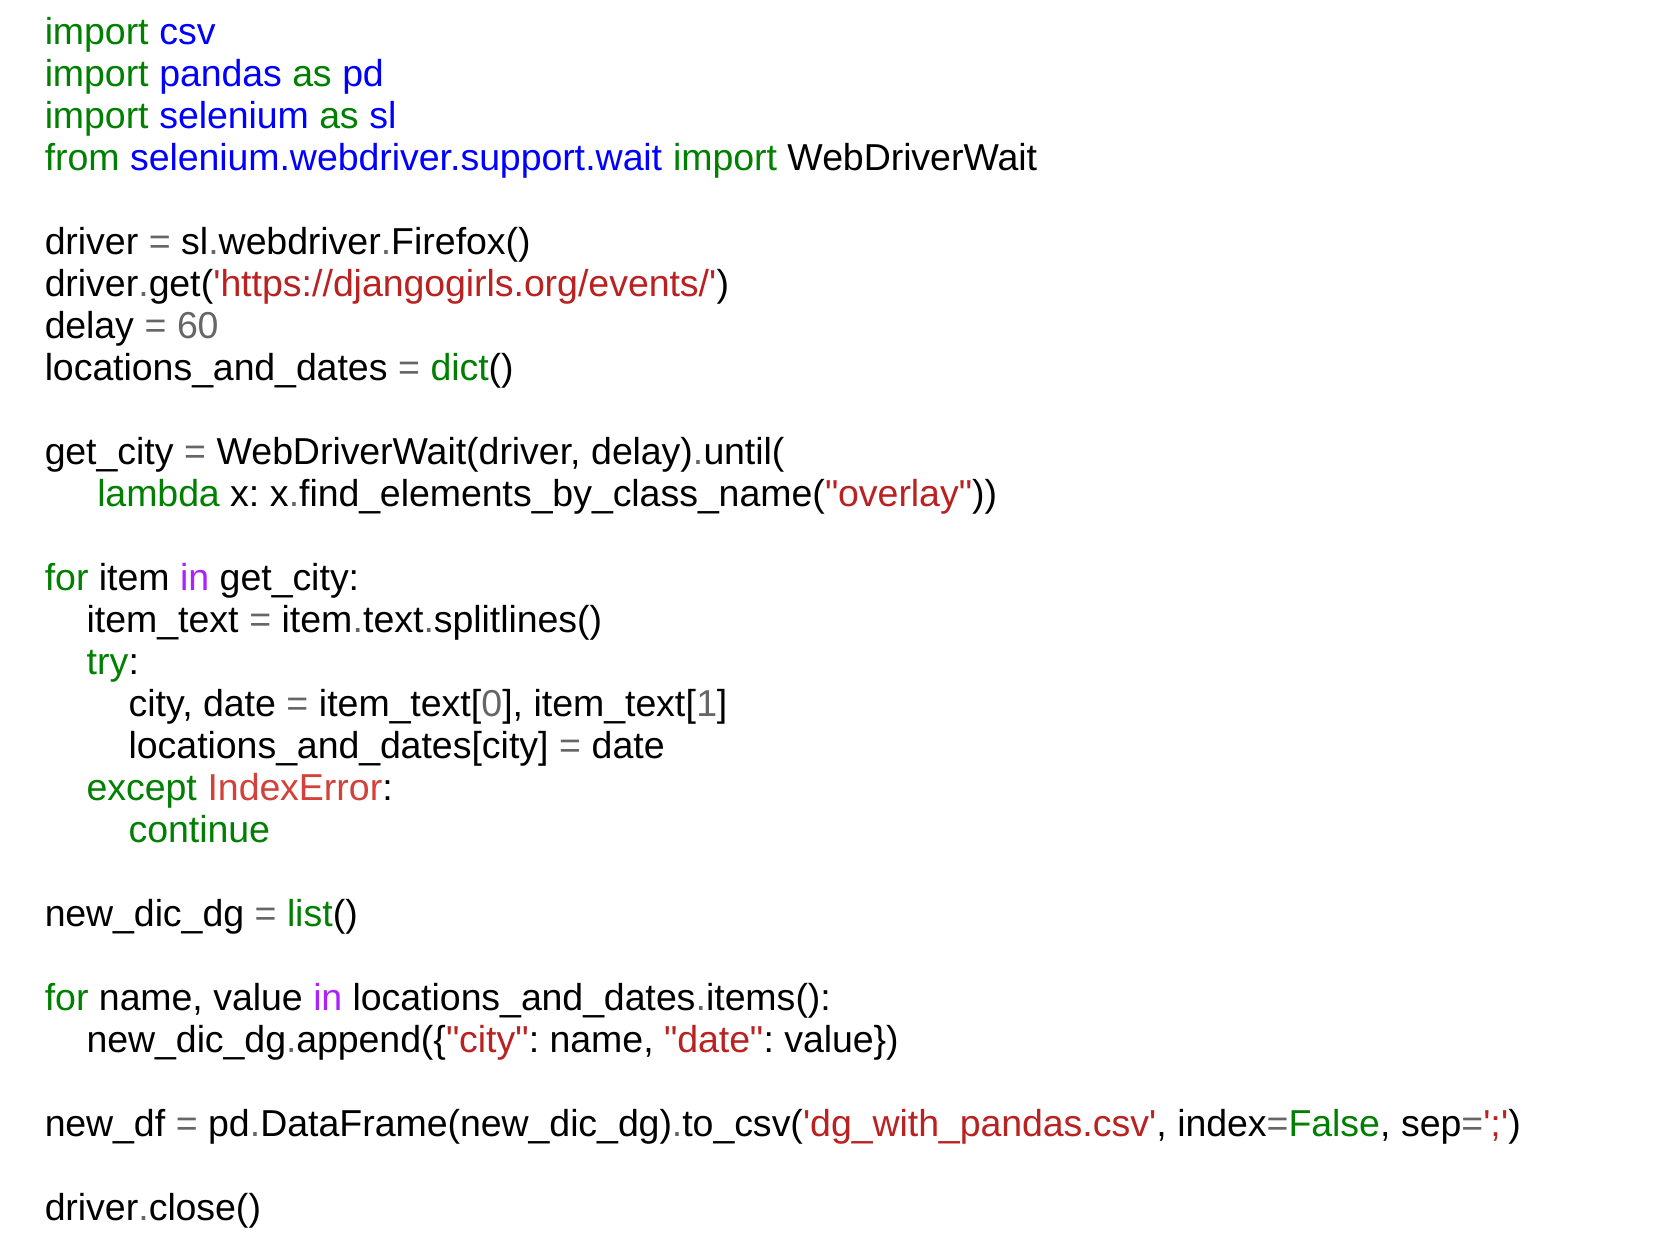

import csv
import pandas as pd
import selenium as sl
from selenium.webdriver.support.wait import WebDriverWait
driver = sl.webdriver.Firefox()
driver.get('https://djangogirls.org/events/')
delay = 60
locations_and_dates = dict()
get_city = WebDriverWait(driver, delay).until(
 lambda x: x.find_elements_by_class_name("overlay"))
for item in get_city:
 item_text = item.text.splitlines()
 try:
 city, date = item_text[0], item_text[1]
 locations_and_dates[city] = date
 except IndexError:
 continue
new_dic_dg = list()
for name, value in locations_and_dates.items():
 new_dic_dg.append({"city": name, "date": value})
new_df = pd.DataFrame(new_dic_dg).to_csv('dg_with_pandas.csv', index=False, sep=';')
driver.close()